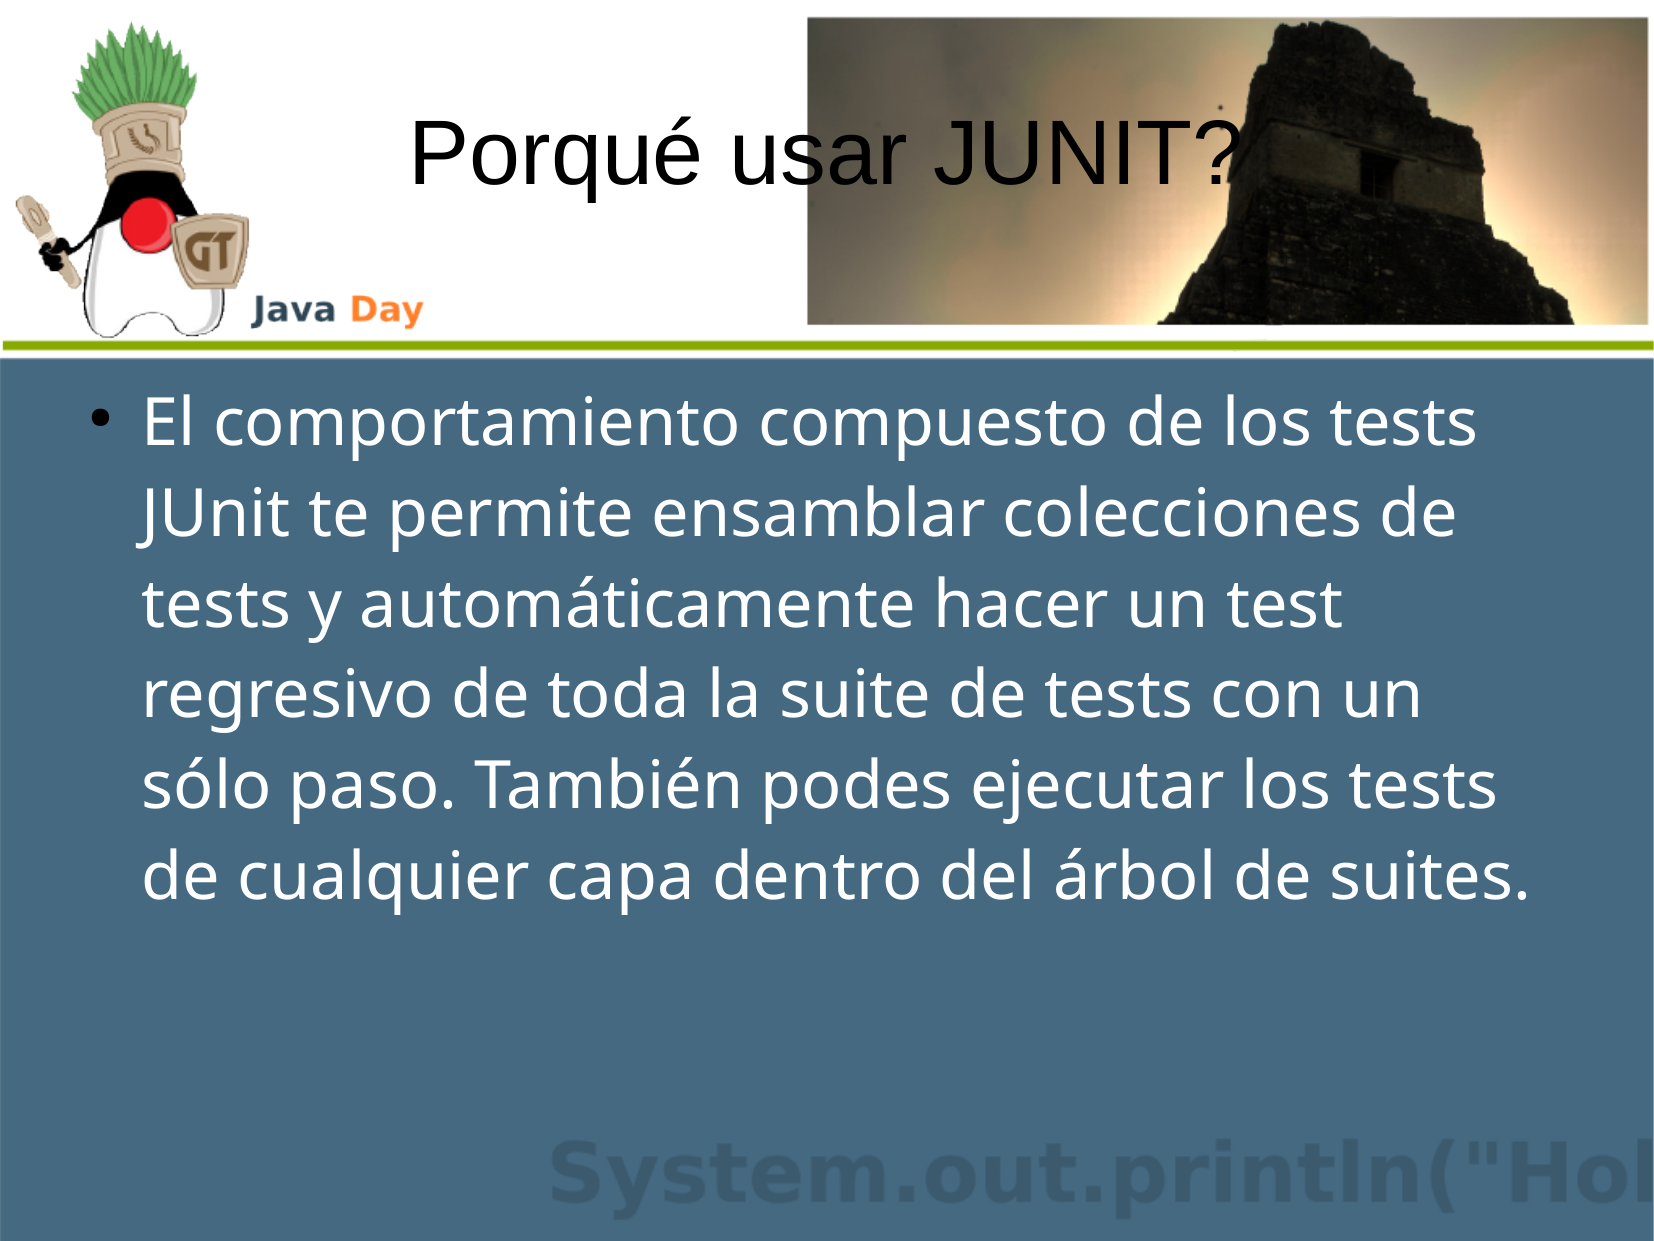

# Porqué usar JUNIT?
El comportamiento compuesto de los tests JUnit te permite ensamblar colecciones de tests y automáticamente hacer un test regresivo de toda la suite de tests con un sólo paso. También podes ejecutar los tests de cualquier capa dentro del árbol de suites.